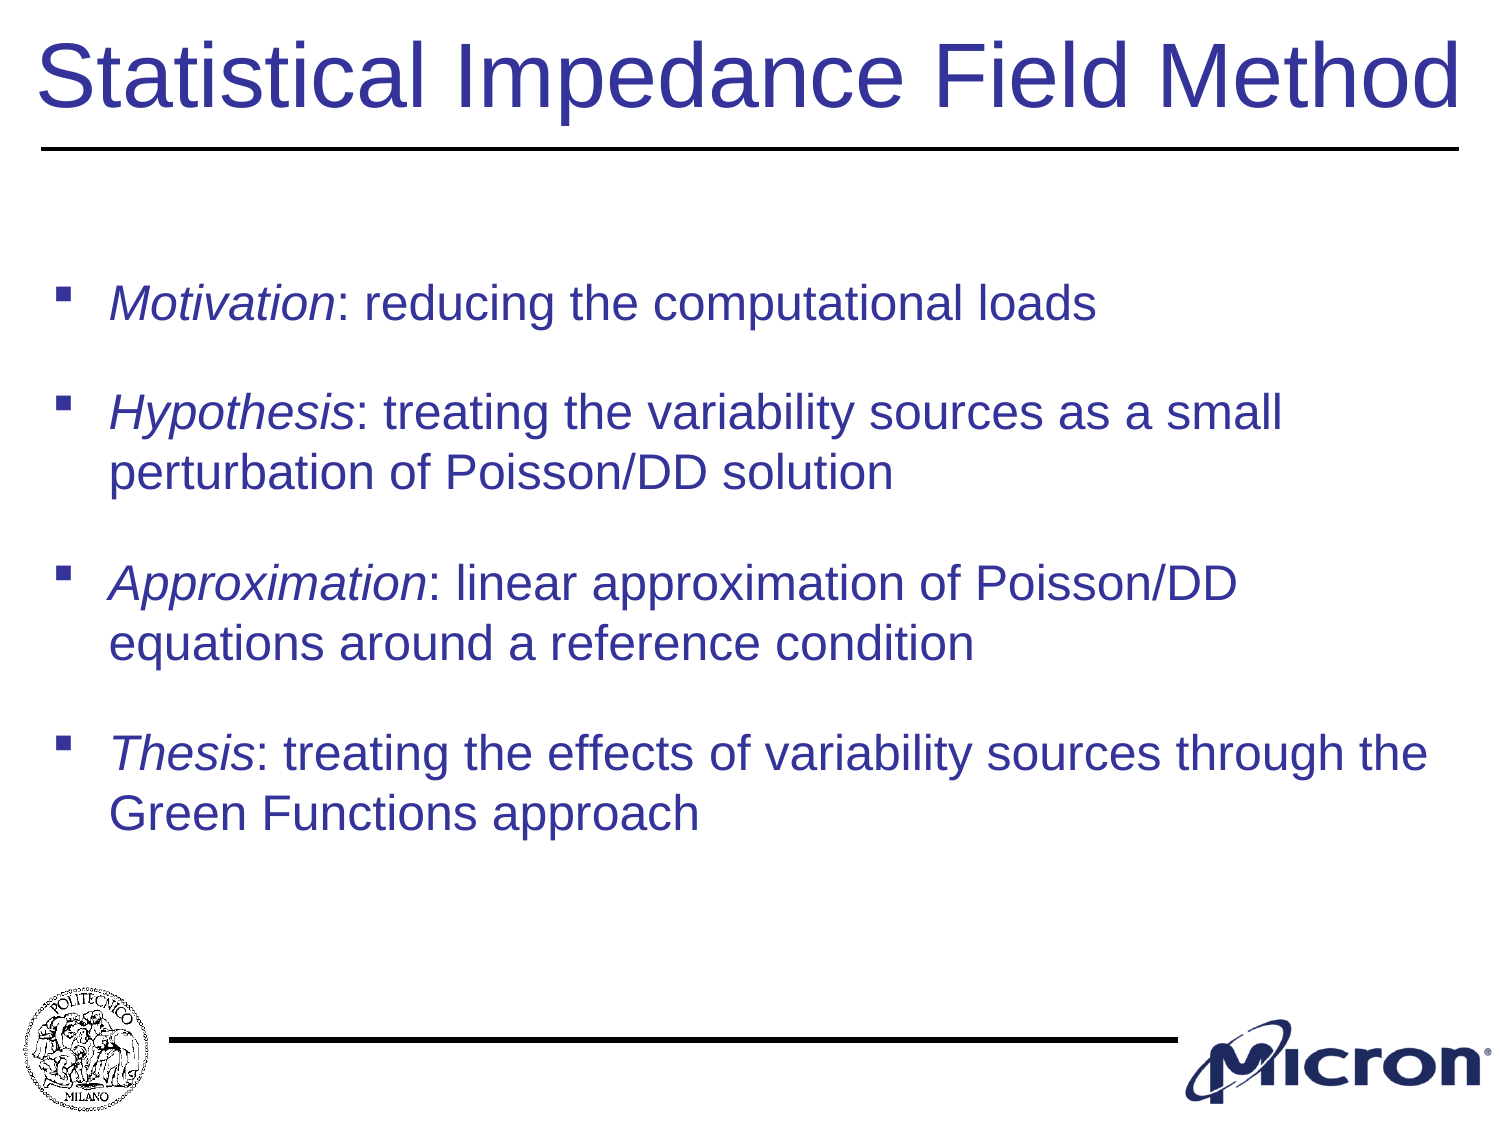

# Statistical Impedance Field Method
Motivation: reducing the computational loads
Hypothesis: treating the variability sources as a small perturbation of Poisson/DD solution
Approximation: linear approximation of Poisson/DD equations around a reference condition
Thesis: treating the effects of variability sources through the Green Functions approach